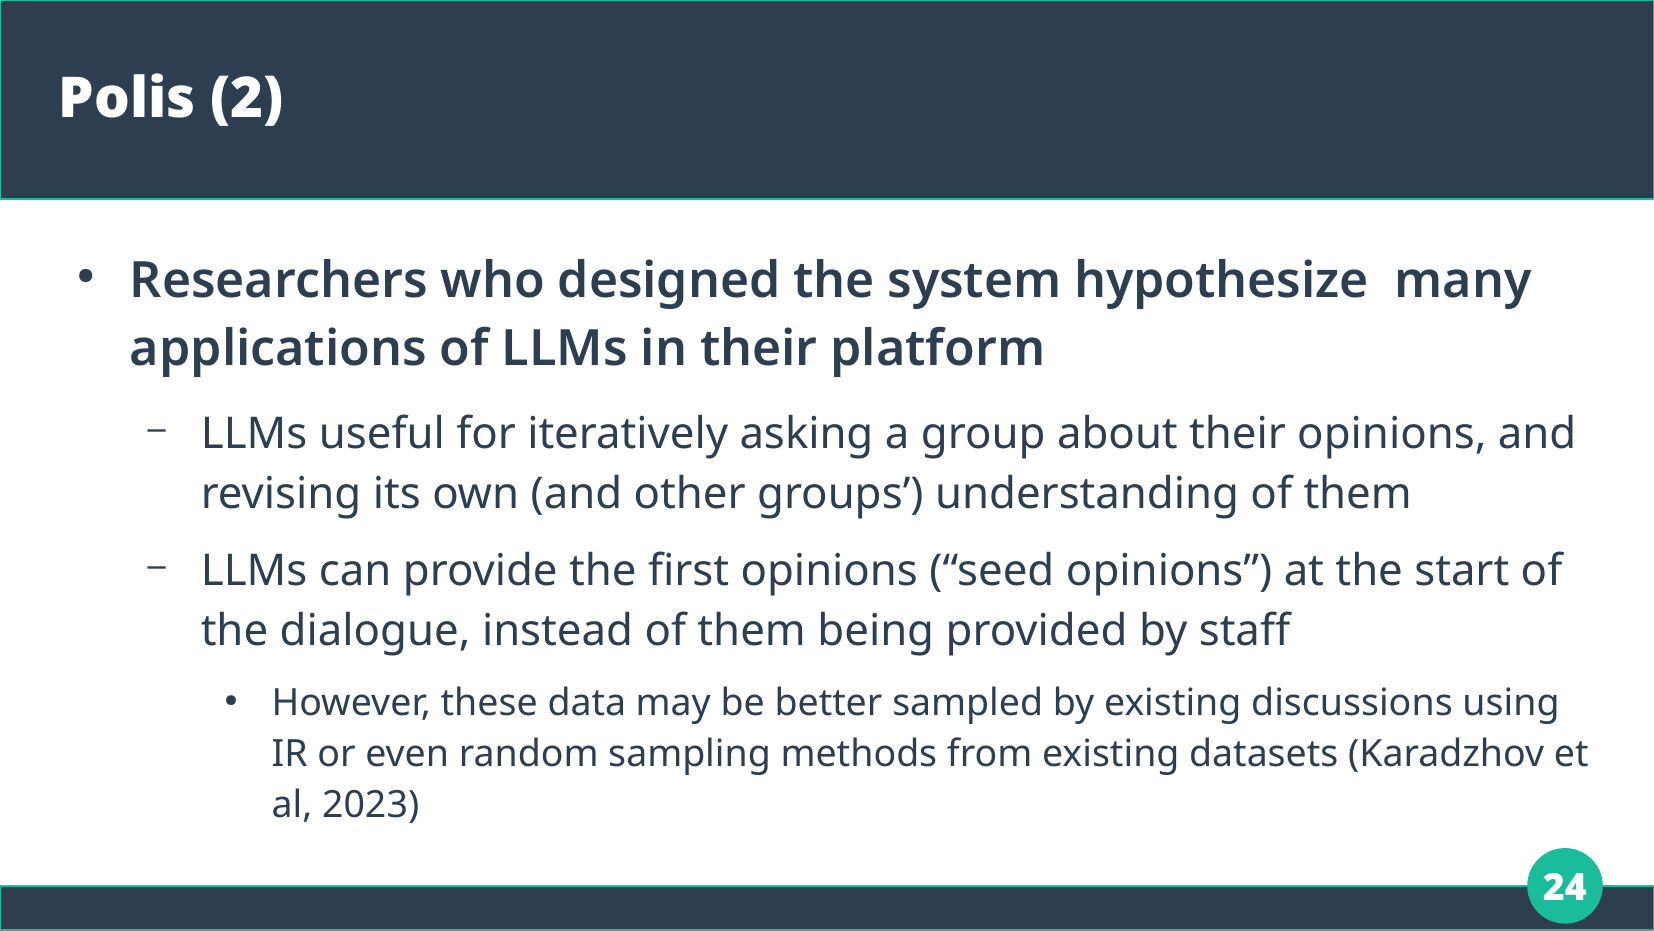

# Polis (2)
Researchers who designed the system hypothesize many applications of LLMs in their platform
LLMs useful for iteratively asking a group about their opinions, and revising its own (and other groups’) understanding of them
LLMs can provide the first opinions (“seed opinions”) at the start of the dialogue, instead of them being provided by staff
However, these data may be better sampled by existing discussions using IR or even random sampling methods from existing datasets (Karadzhov et al, 2023)
24